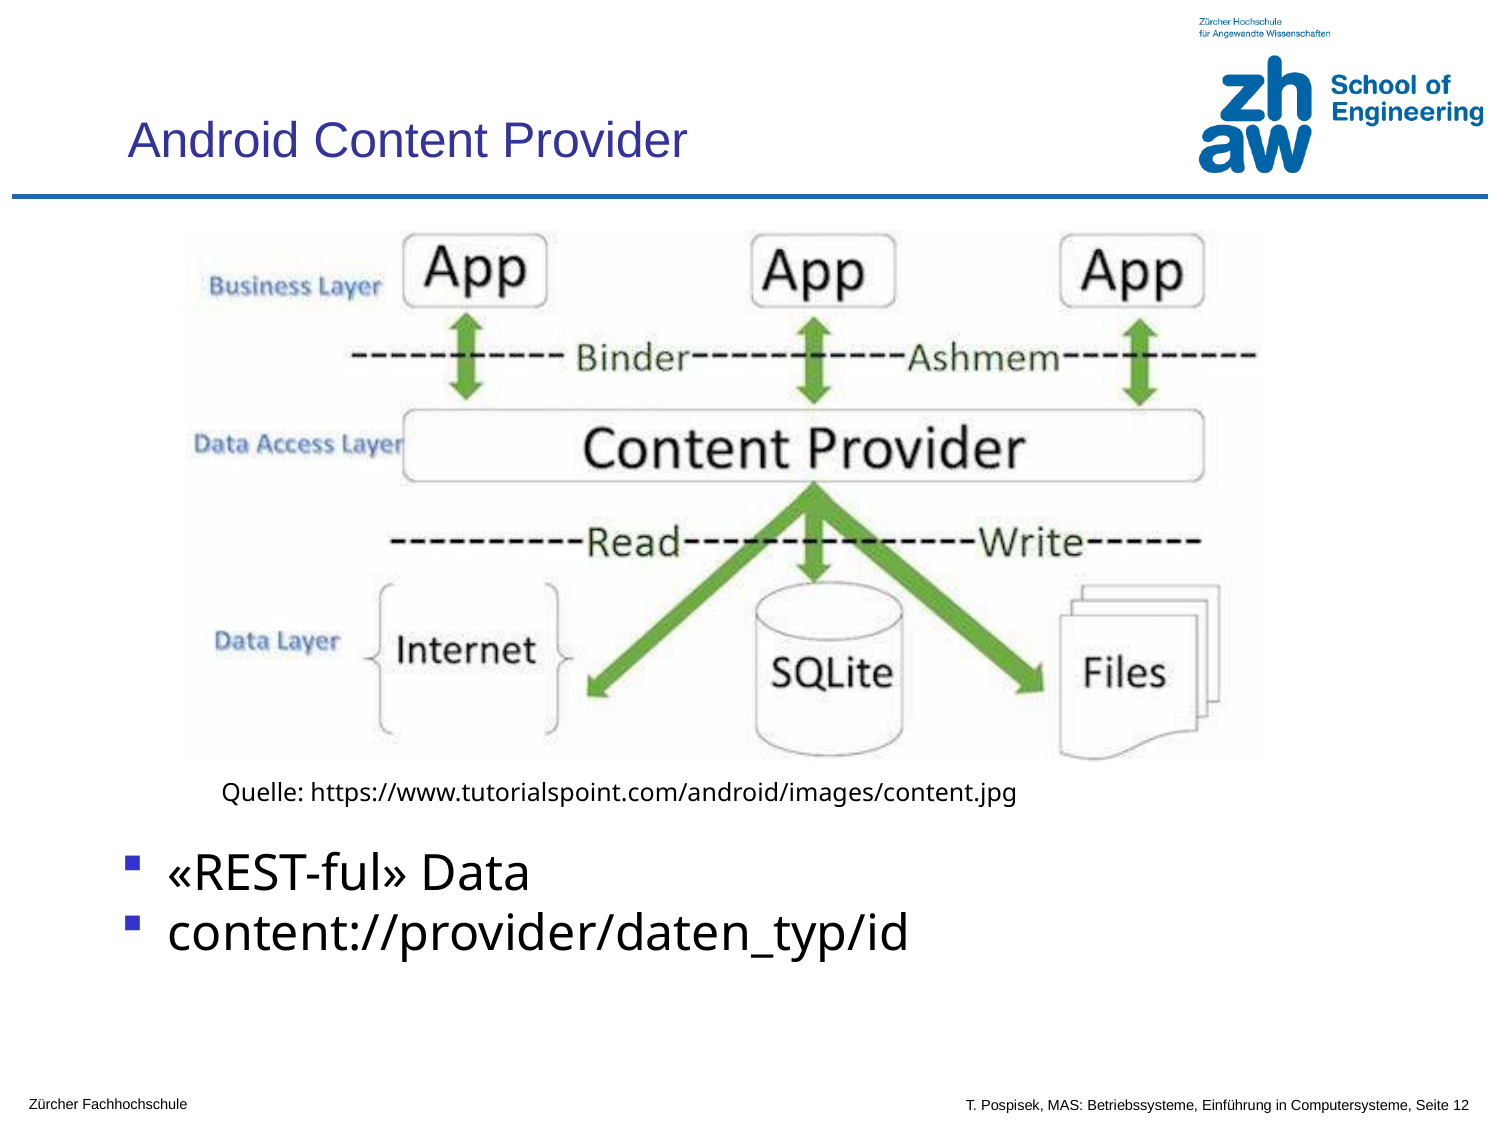

# Android Content Provider
Quelle: https://www.tutorialspoint.com/android/images/content.jpg
«REST-ful» Data
content://provider/daten_typ/id